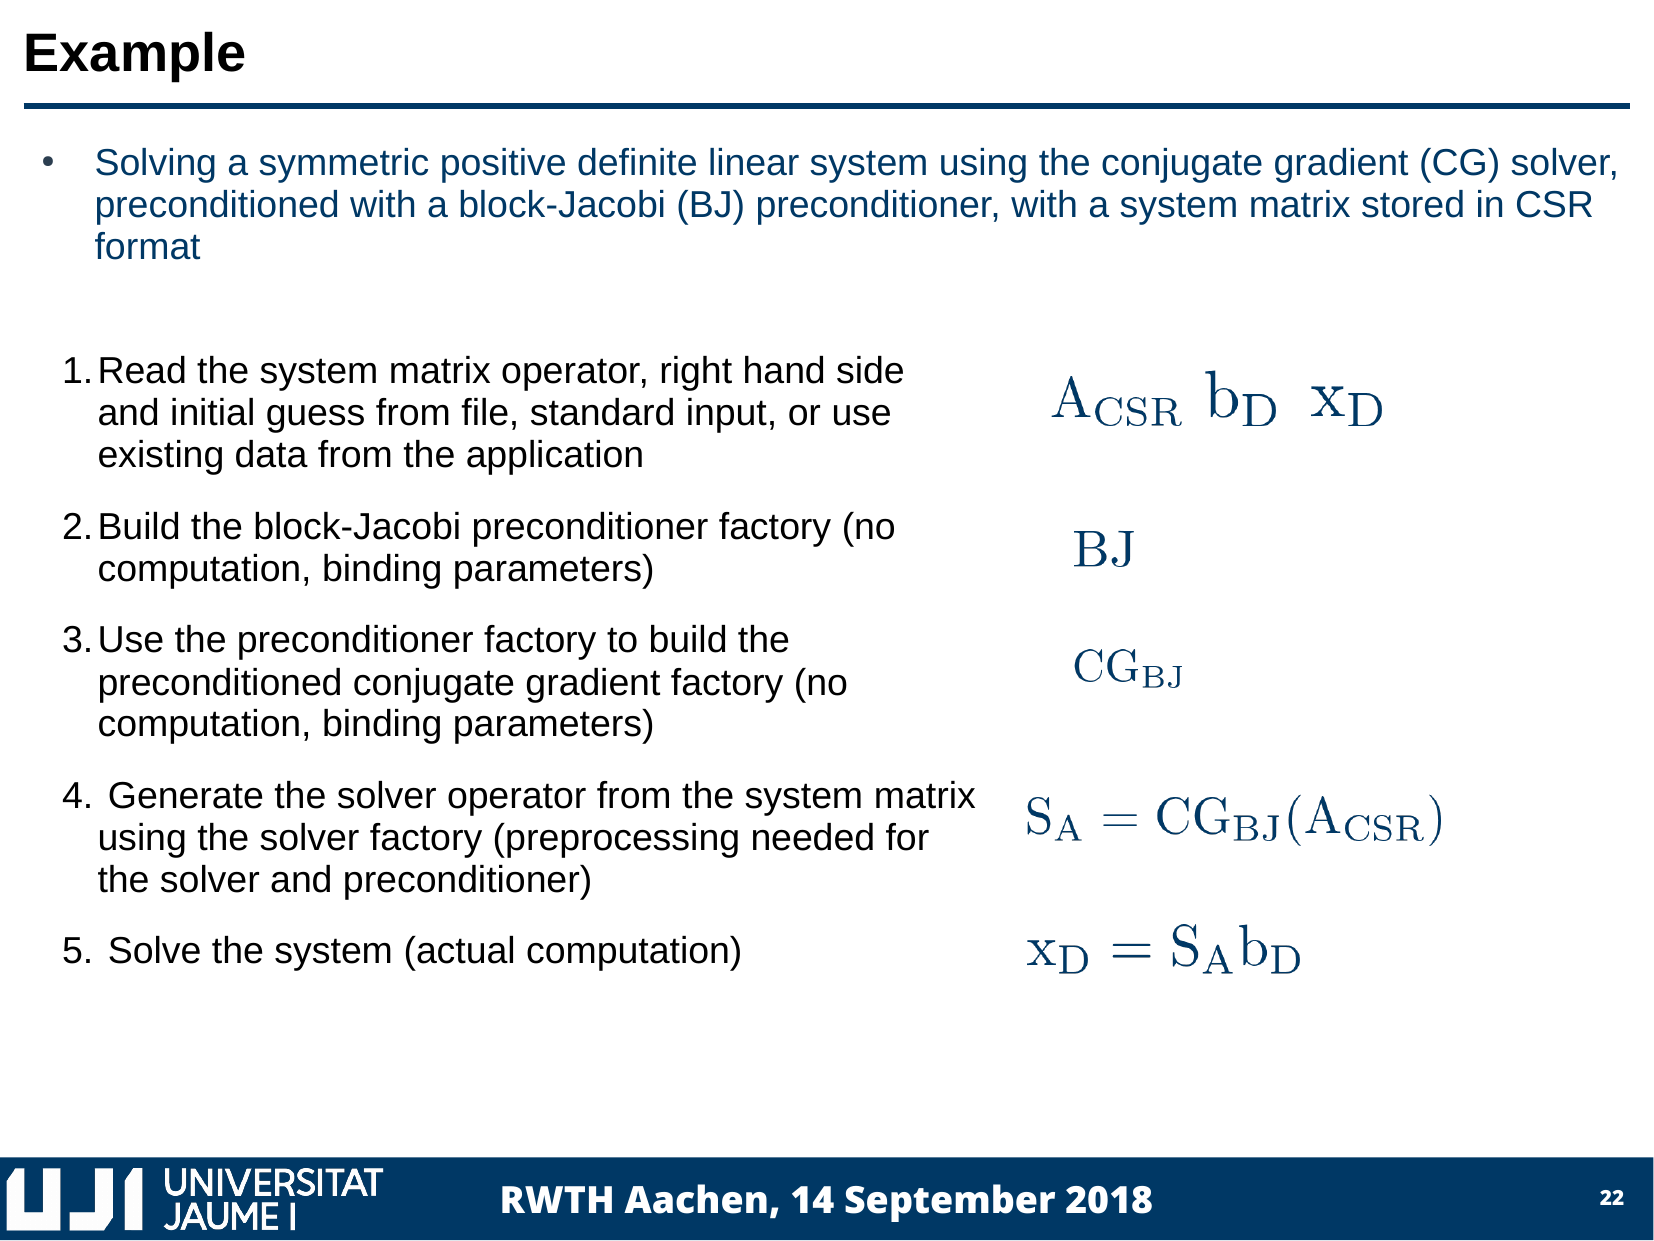

# Example
Solving a symmetric positive definite linear system using the conjugate gradient (CG) solver, preconditioned with a block-Jacobi (BJ) preconditioner, with a system matrix stored in CSR format
Read the system matrix operator, right hand side and initial guess from file, standard input, or use existing data from the application
Build the block-Jacobi preconditioner factory (no computation, binding parameters)
Use the preconditioner factory to build the preconditioned conjugate gradient factory (no computation, binding parameters)
 Generate the solver operator from the system matrix using the solver factory (preprocessing needed for the solver and preconditioner)
 Solve the system (actual computation)
RWTH Aachen, 14 September 2018
22